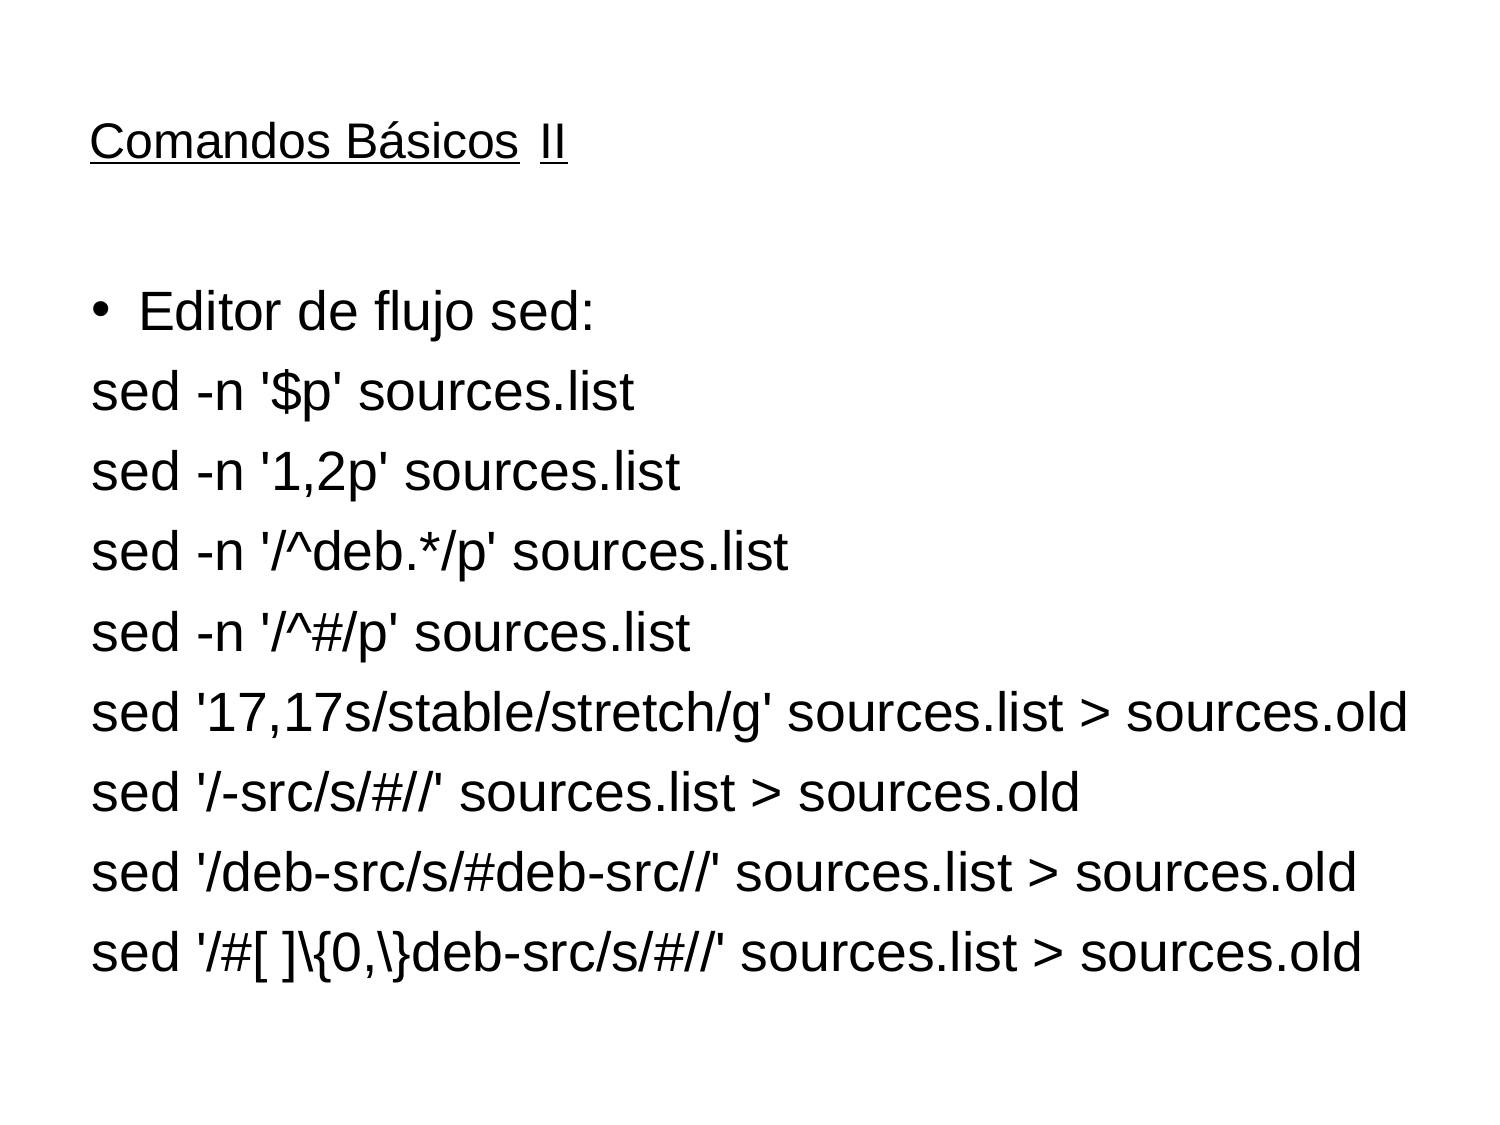

# Comandos Básicos	II
Editor de flujo sed:
sed -n '$p' sources.list
sed -n '1,2p' sources.list
sed -n '/^deb.*/p' sources.list
sed -n '/^#/p' sources.list
sed '17,17s/stable/stretch/g' sources.list > sources.old
sed '/-src/s/#//' sources.list > sources.old
sed '/deb-src/s/#deb-src//' sources.list > sources.old
sed '/#[ ]\{0,\}deb-src/s/#//' sources.list > sources.old